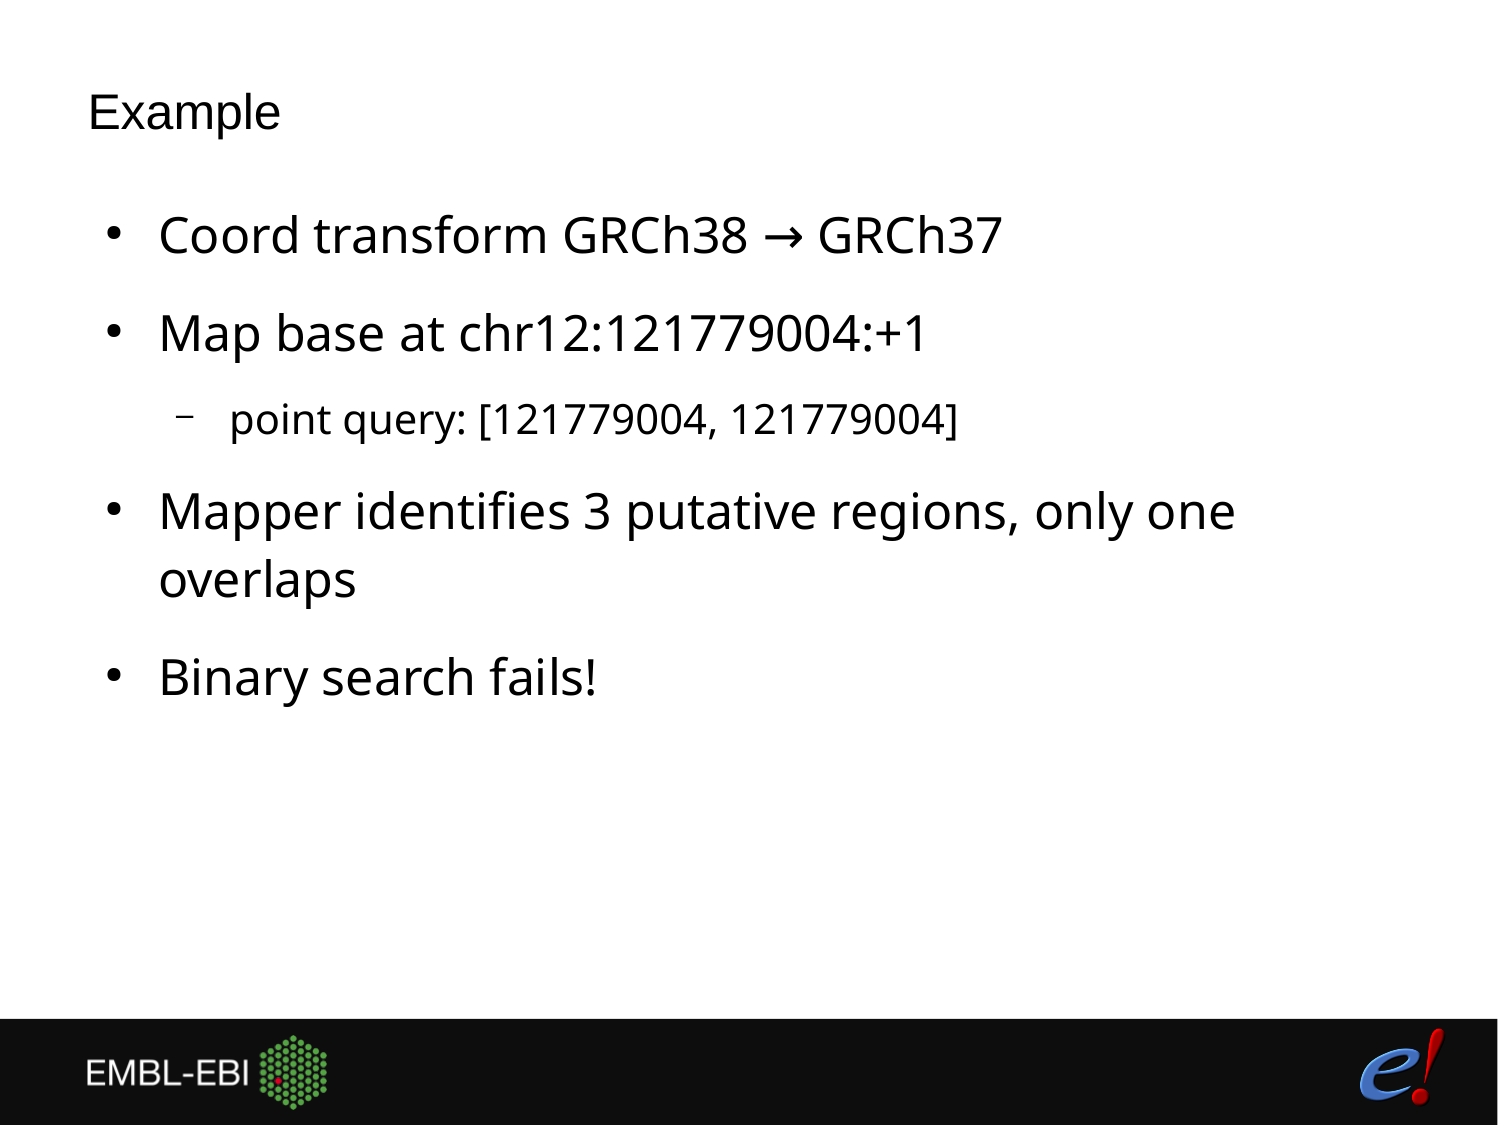

# Example
Coord transform GRCh38 → GRCh37
Map base at chr12:121779004:+1
point query: [121779004, 121779004]
Mapper identifies 3 putative regions, only one overlaps
Binary search fails!